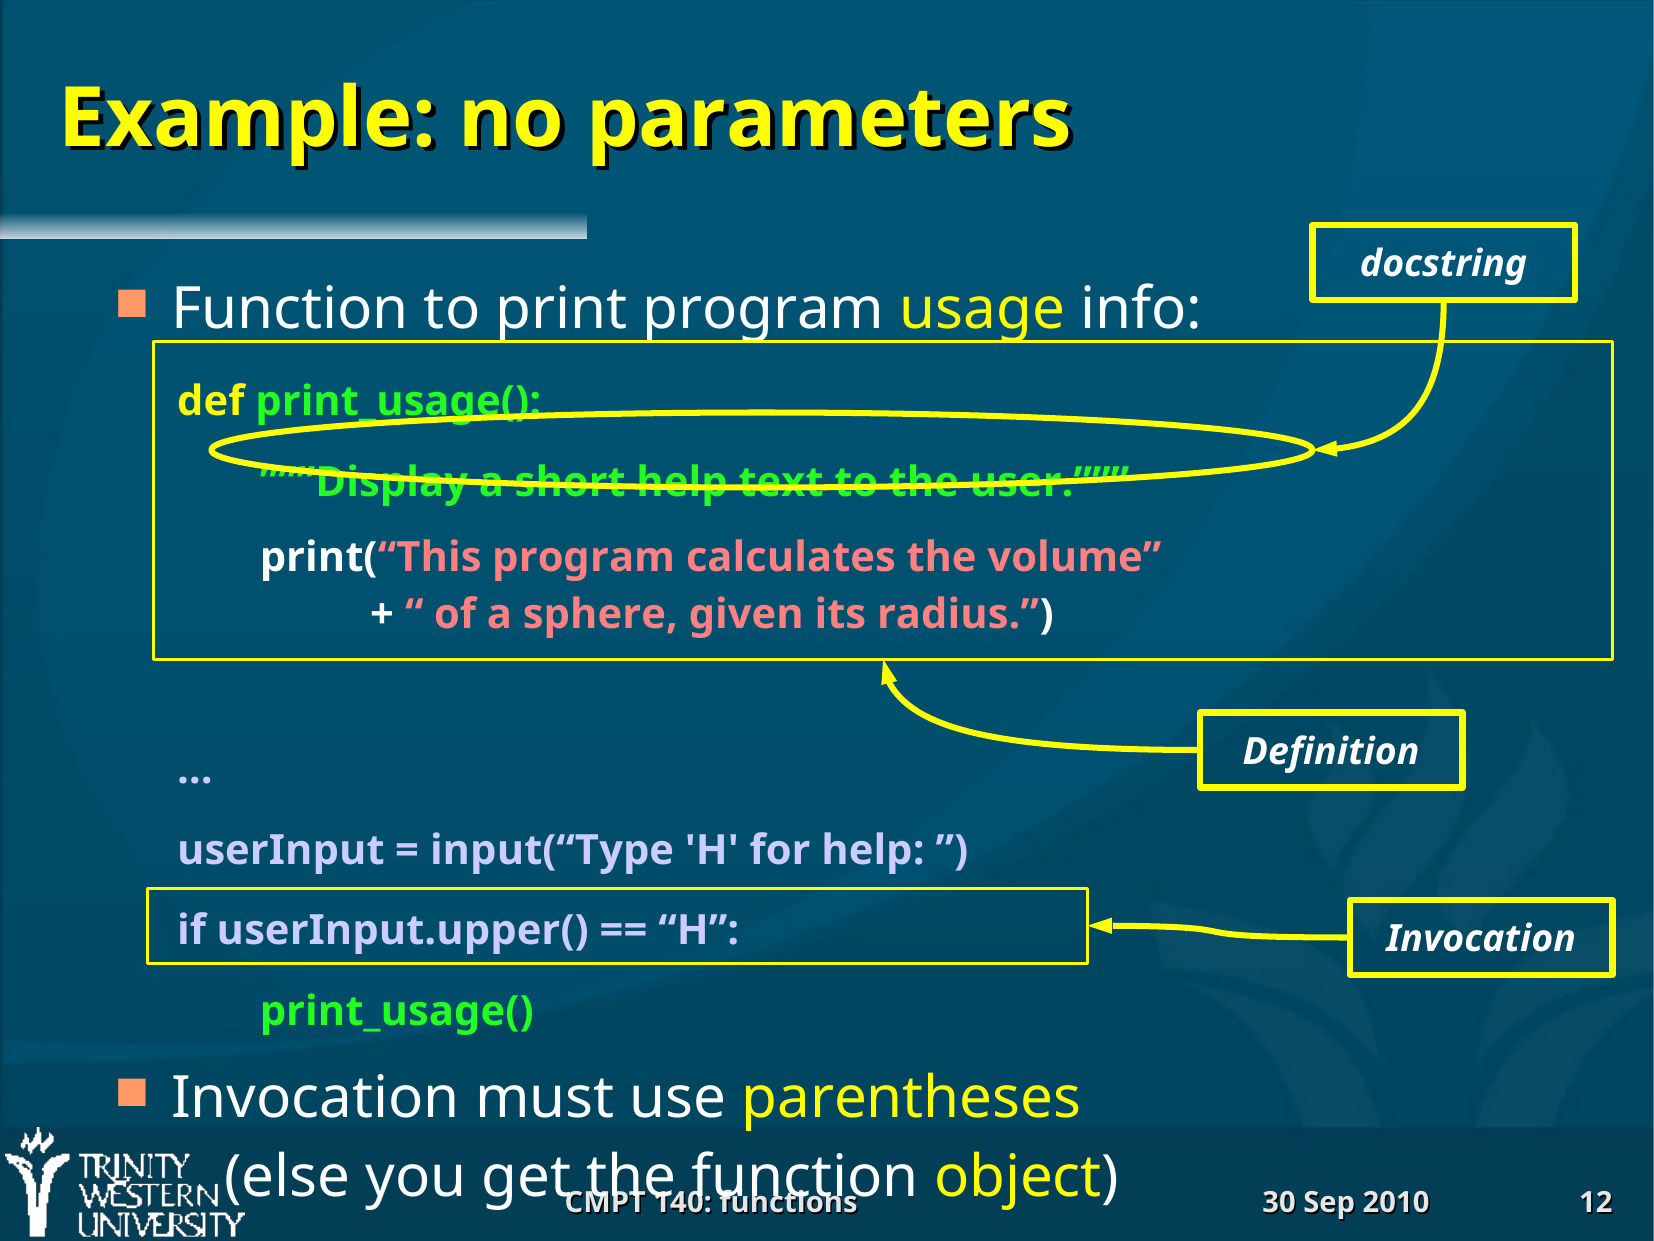

# Example: no parameters
docstring
Function to print program usage info:
def print_usage():
”””Display a short help text to the user.”””
print(“This program calculates the volume”
	+ “ of a sphere, given its radius.”)
…
userInput = input(“Type 'H' for help: ”)
if userInput.upper() == “H”:
print_usage()
Invocation must use parentheses
(else you get the function object)
Definition
Invocation
CMPT 140: functions
30 Sep 2010
12